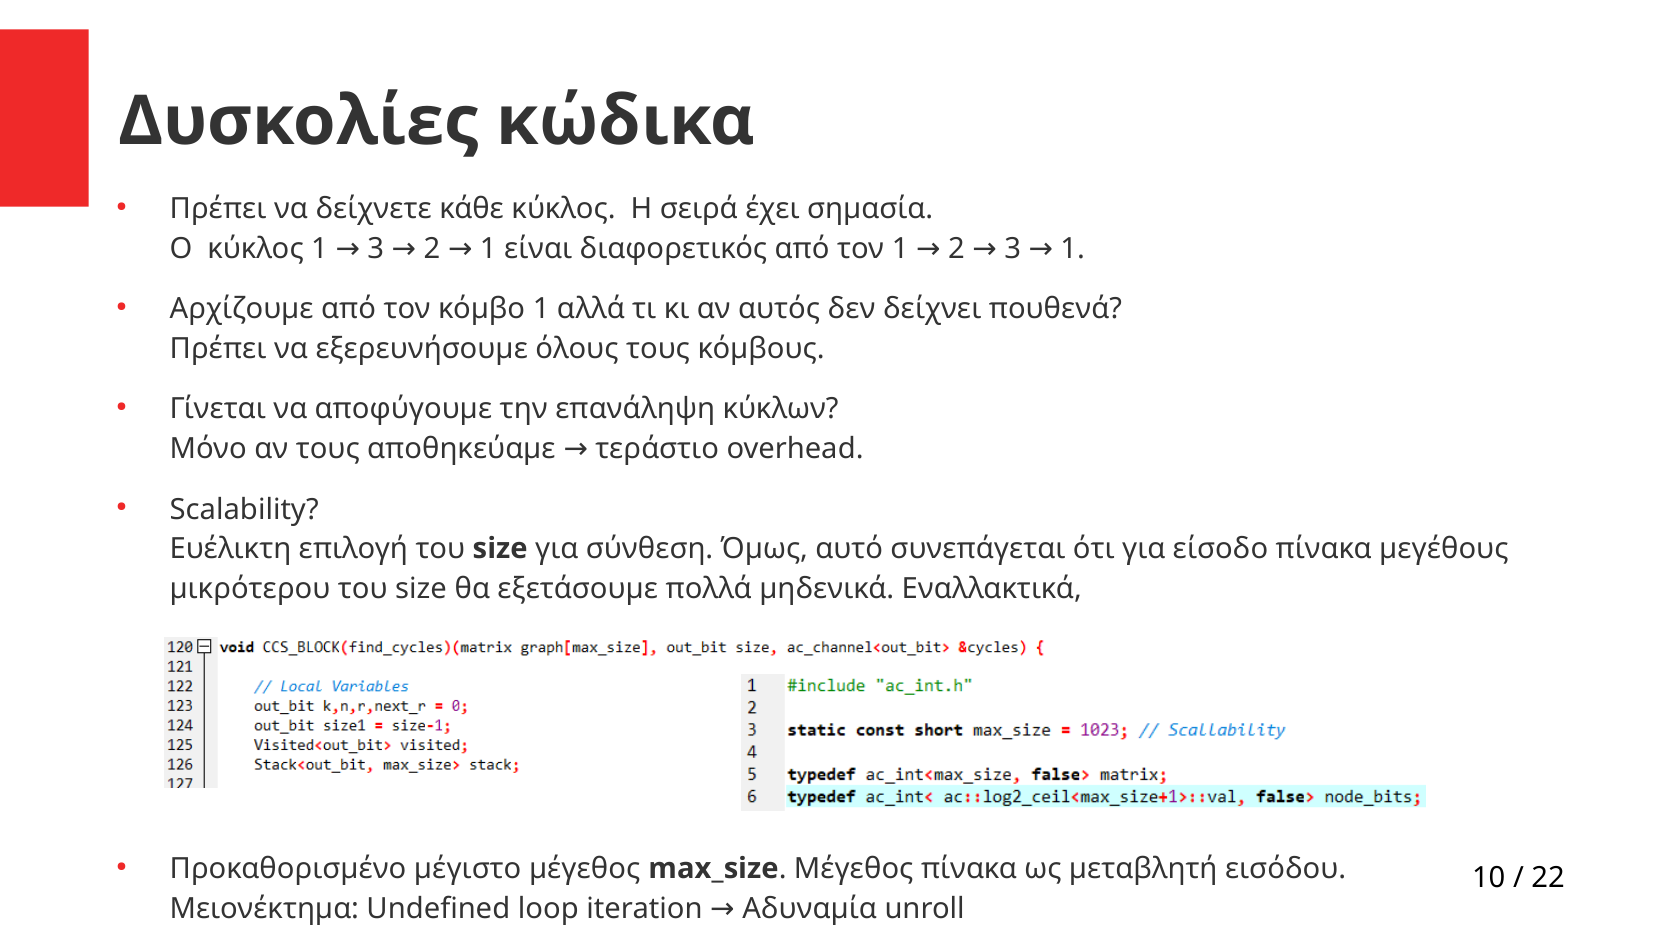

# Δυσκολίες κώδικα
Πρέπει να δείχνετε κάθε κύκλος. Η σειρά έχει σημασία.
Ο κύκλος 1 → 3 → 2 → 1 είναι διαφορετικός από τον 1 → 2 → 3 → 1.
Αρχίζουμε από τον κόμβο 1 αλλά τι κι αν αυτός δεν δείχνει πουθενά?
Πρέπει να εξερευνήσουμε όλους τους κόμβους.
Γίνεται να αποφύγουμε την επανάληψη κύκλων?
Μόνο αν τους αποθηκεύαμε → τεράστιο overhead.
Scalability?
Ευέλικτη επιλογή του size για σύνθεση. Όμως, αυτό συνεπάγεται ότι για είσοδο πίνακα μεγέθους μικρότερου του size θα εξετάσουμε πολλά μηδενικά. Εναλλακτικά,
Προκαθορισμένο μέγιστο μέγεθος max_size. Μέγεθος πίνακα ως μεταβλητή εισόδου.
Μειονέκτημα: Undefined loop iteration → Αδυναμία unroll
10